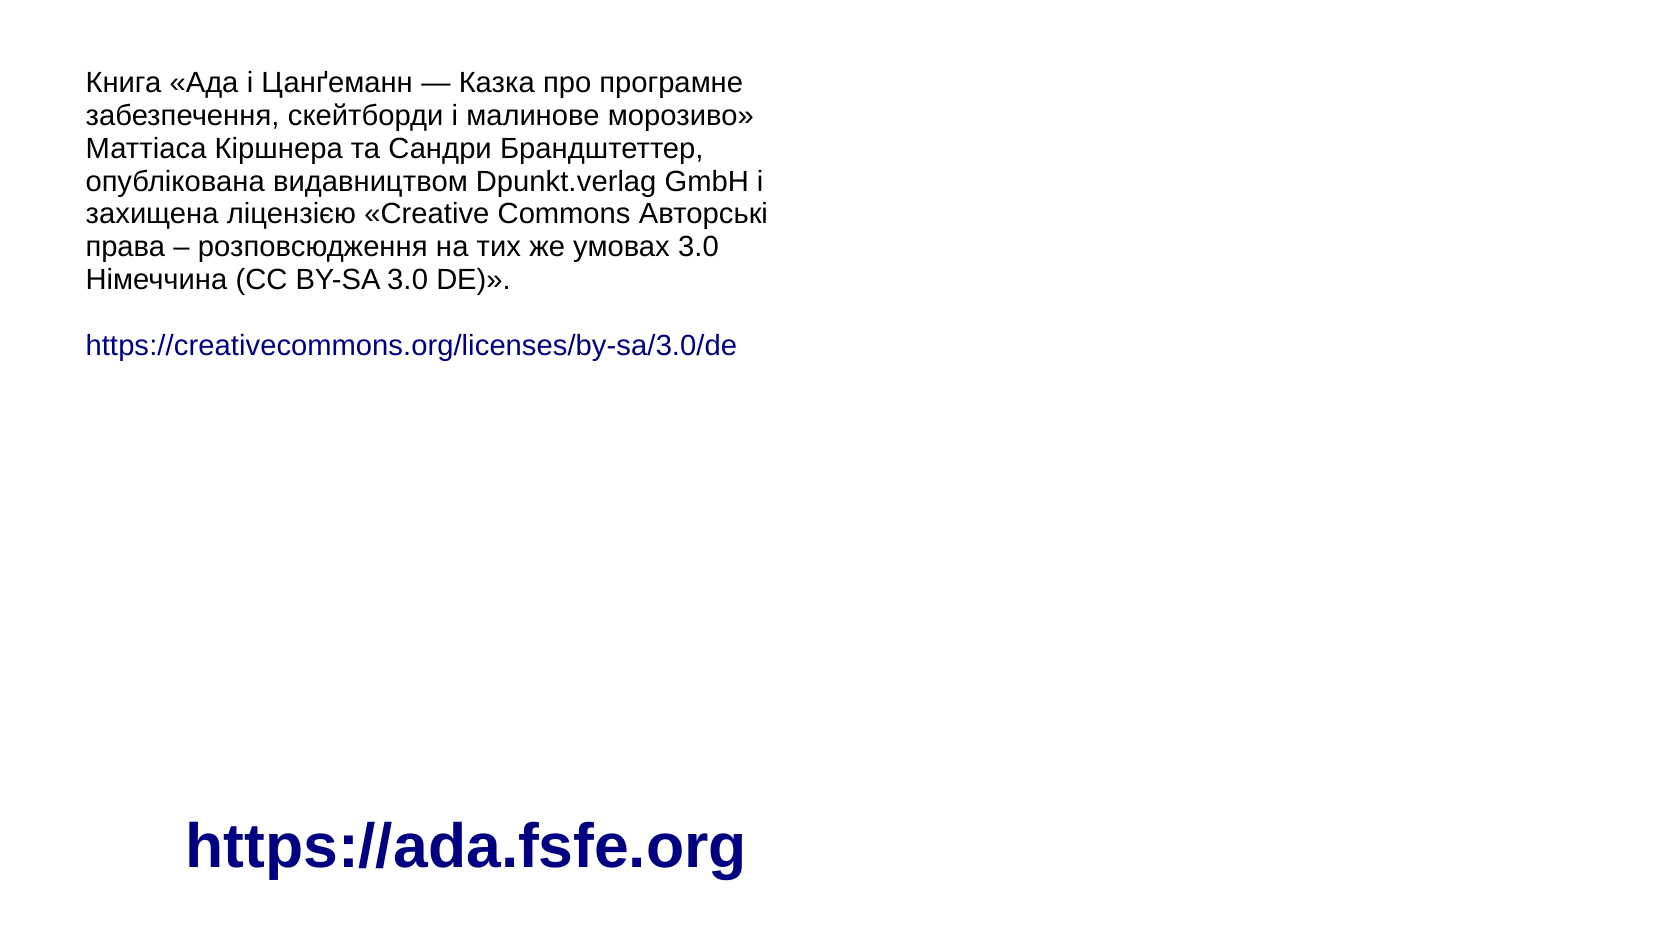

Книга «Ада і Цанґеманн — Казка про програмне забезпечення, скейтборди і малинове морозиво» Маттіаса Кіршнера та Сандри Брандштеттер, опублікована видавництвом Dpunkt.verlag GmbH і захищена ліцензією «Creative Commons Авторські права – розповсюдження на тих же умовах 3.0 Німеччина (CC BY-SA 3.0 DE)».
https://creativecommons.org/licenses/by-sa/3.0/de
https://ada.fsfe.org